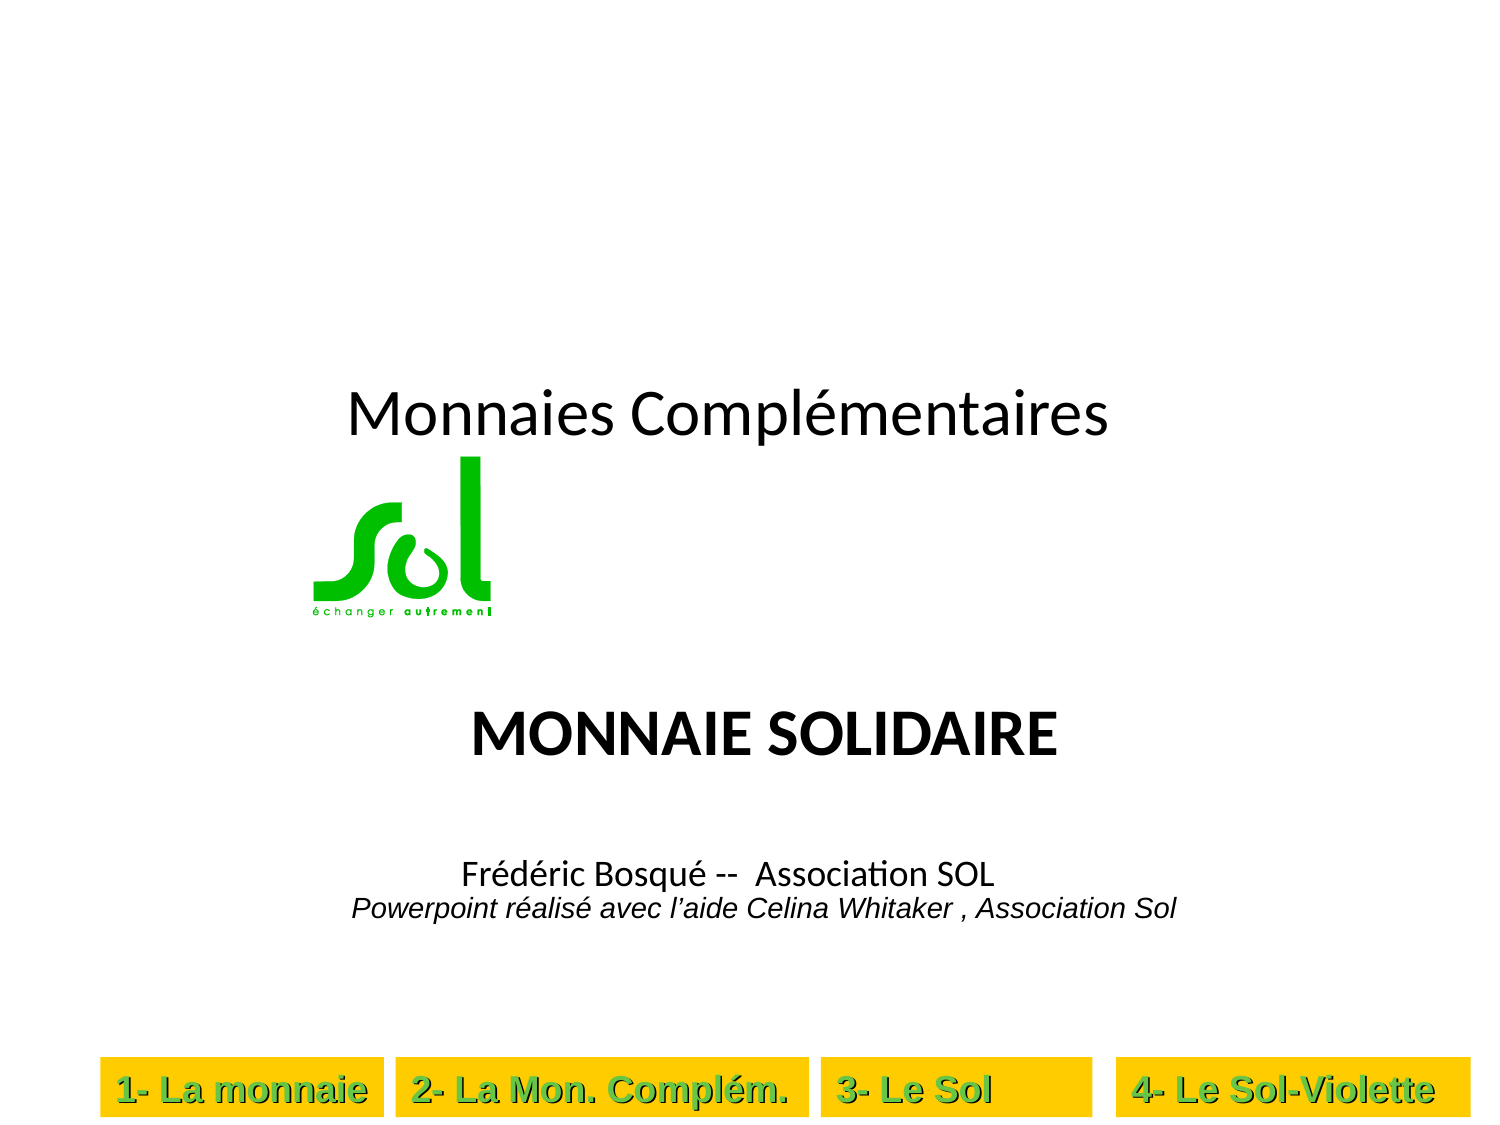

# Monnaies Complémentaires MONNAIE SOLIDAIRE Frédéric Bosqué -- Association SOL
Powerpoint réalisé avec l’aide Celina Whitaker , Association Sol